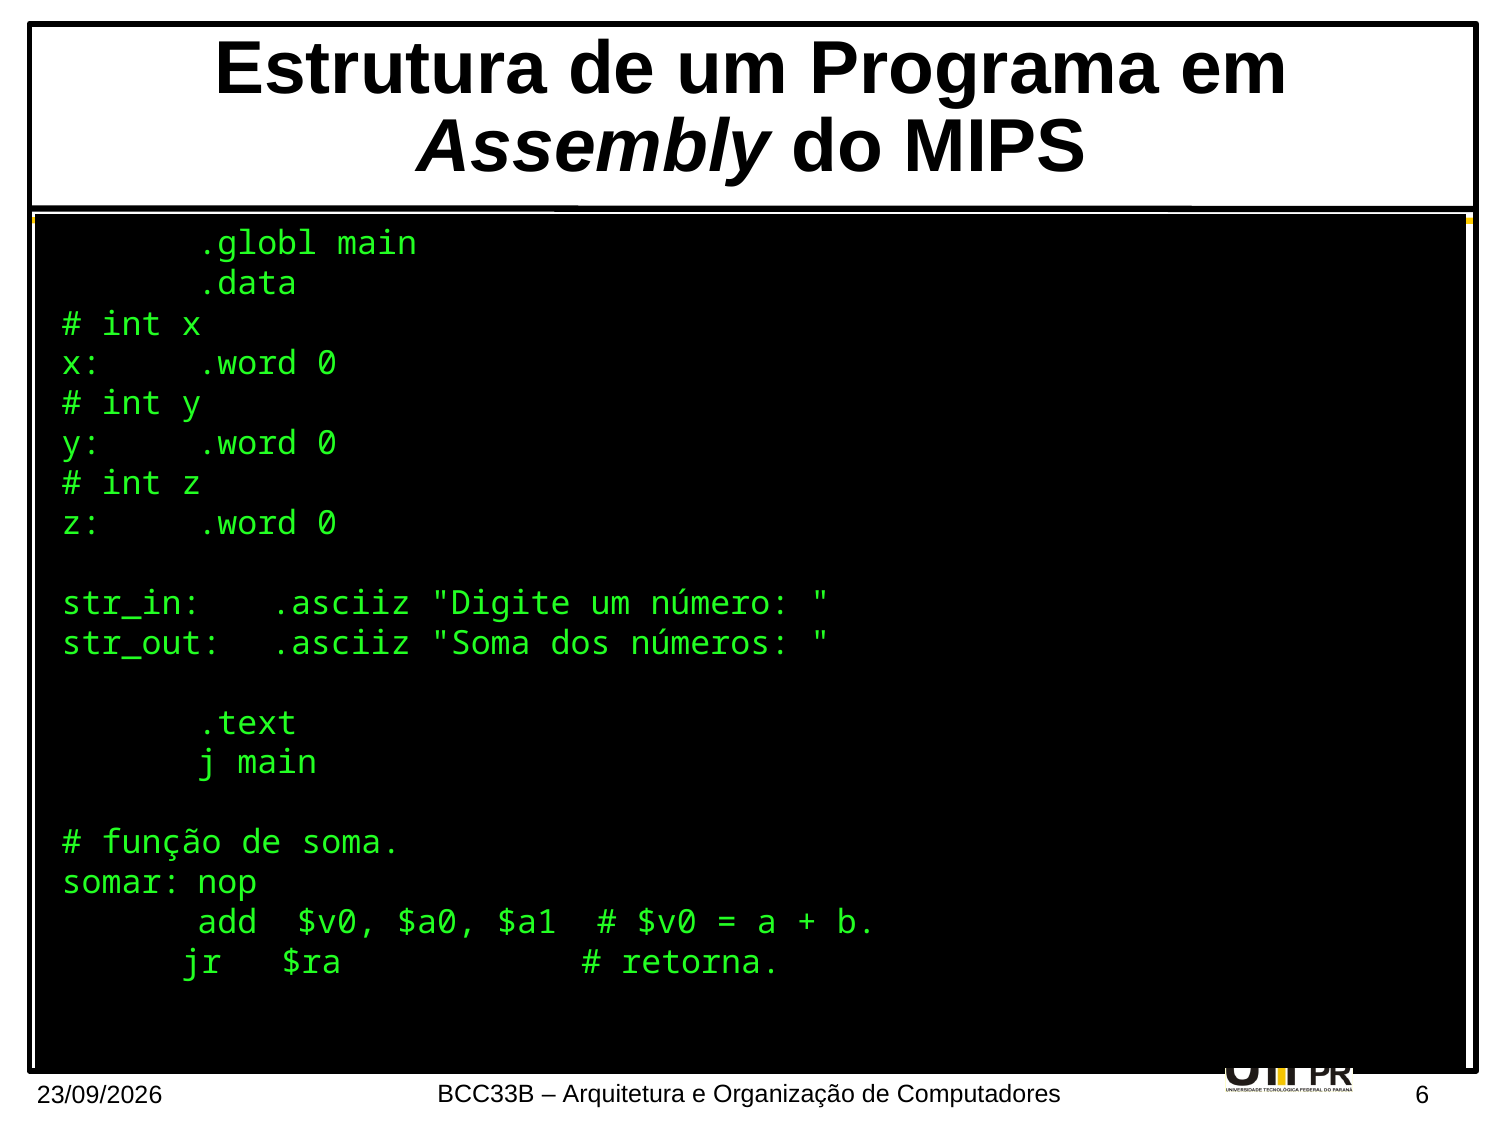

# Estrutura de um Programa em Assembly do MIPS
		.globl main
		.data
# int x
x:		.word 0
# int y
y:		.word 0
# int z
z:		.word 0
str_in:	.asciiz "Digite um número: "
str_out:	.asciiz "Soma dos números: "
		.text
		j main
# função de soma.
somar:	nop
		add $v0, $a0, $a1 # $v0 = a + b.
 jr $ra # retorna.